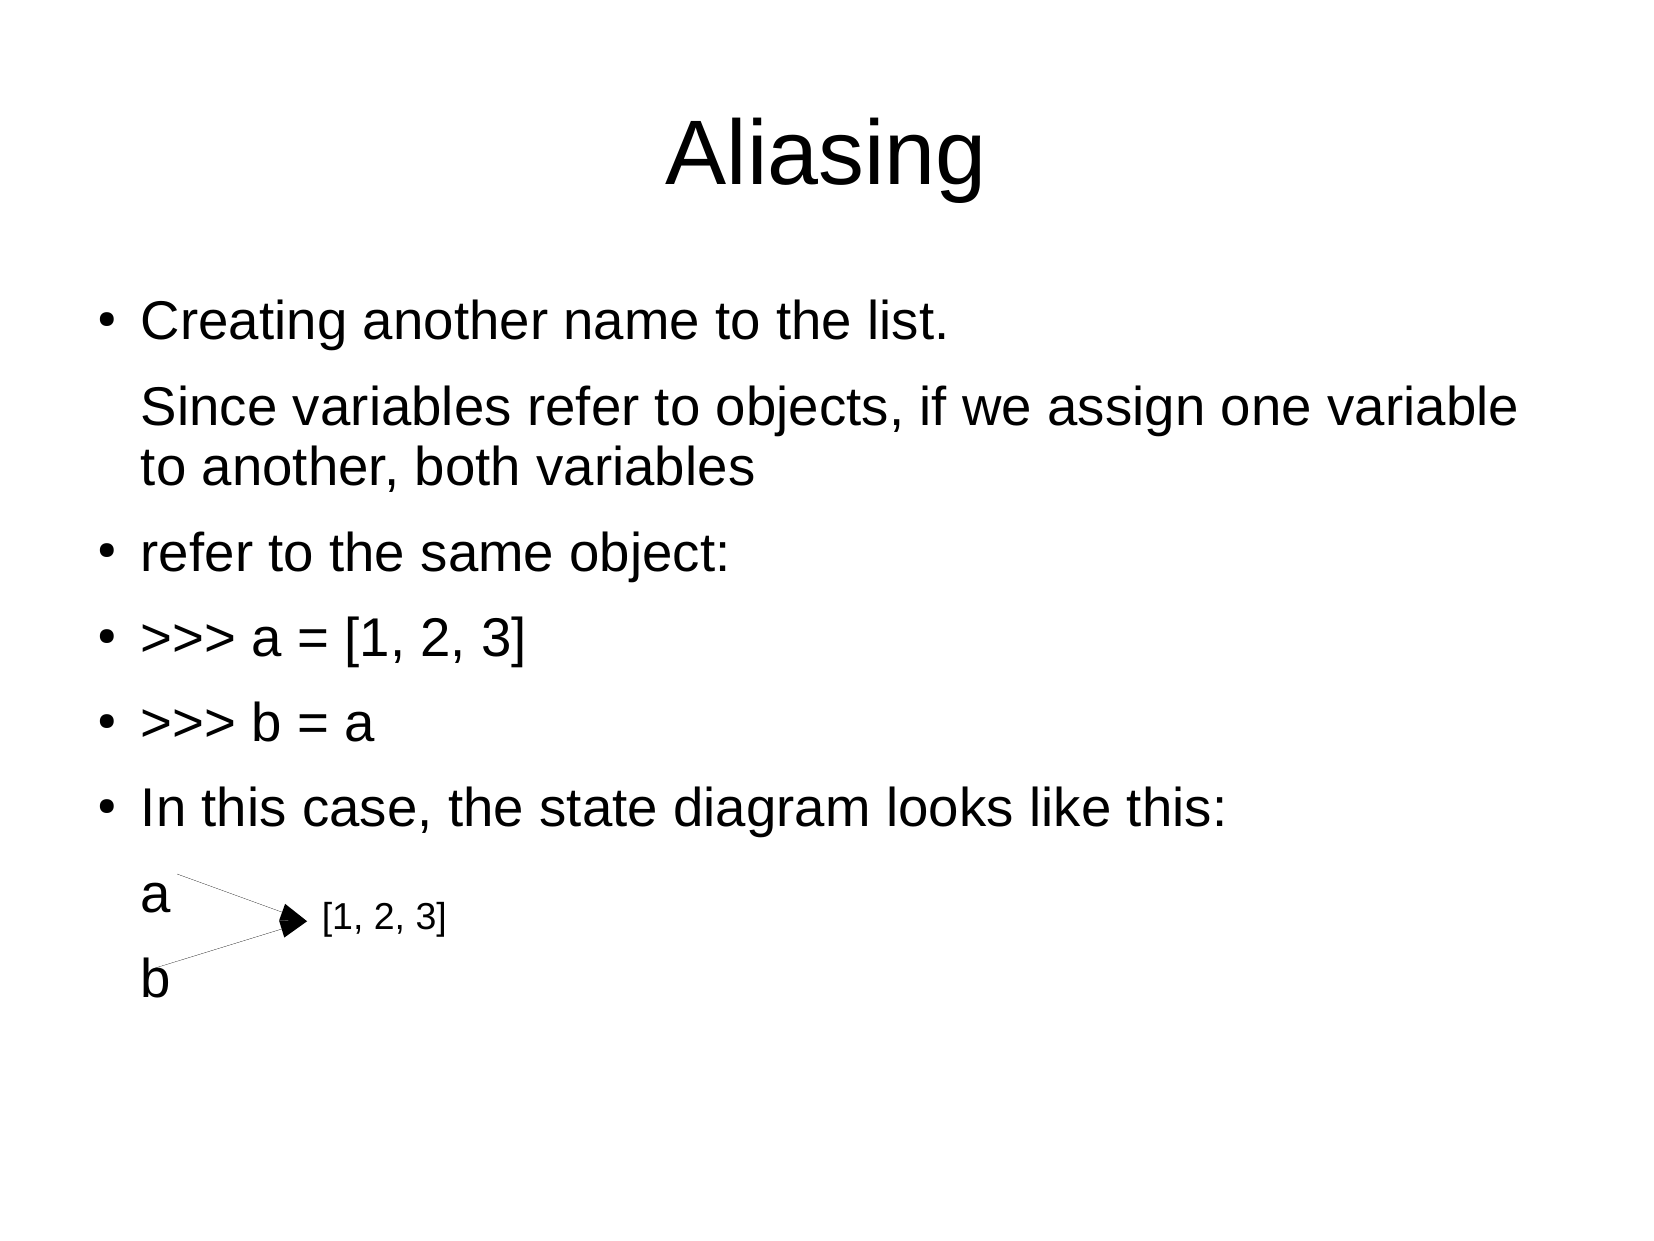

# Aliasing
Creating another name to the list.
Since variables refer to objects, if we assign one variable to another, both variables
refer to the same object:
>>> a = [1, 2, 3]
>>> b = a
In this case, the state diagram looks like this:
a
b
[1, 2, 3]